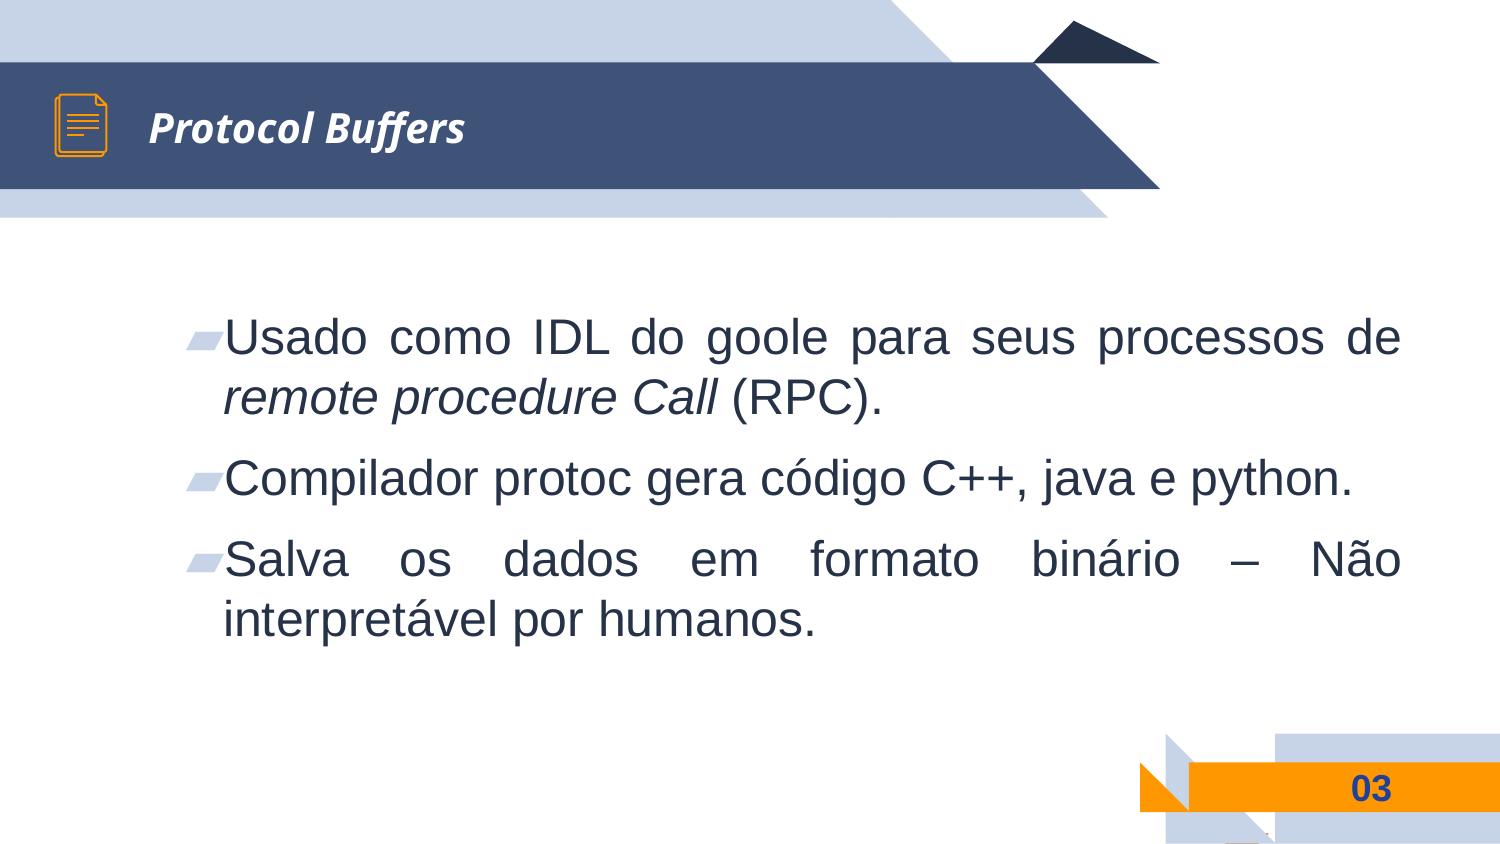

Protocol Buffers
Usado como IDL do goole para seus processos de remote procedure Call (RPC).
Compilador protoc gera código C++, java e python.
Salva os dados em formato binário – Não interpretável por humanos.
03